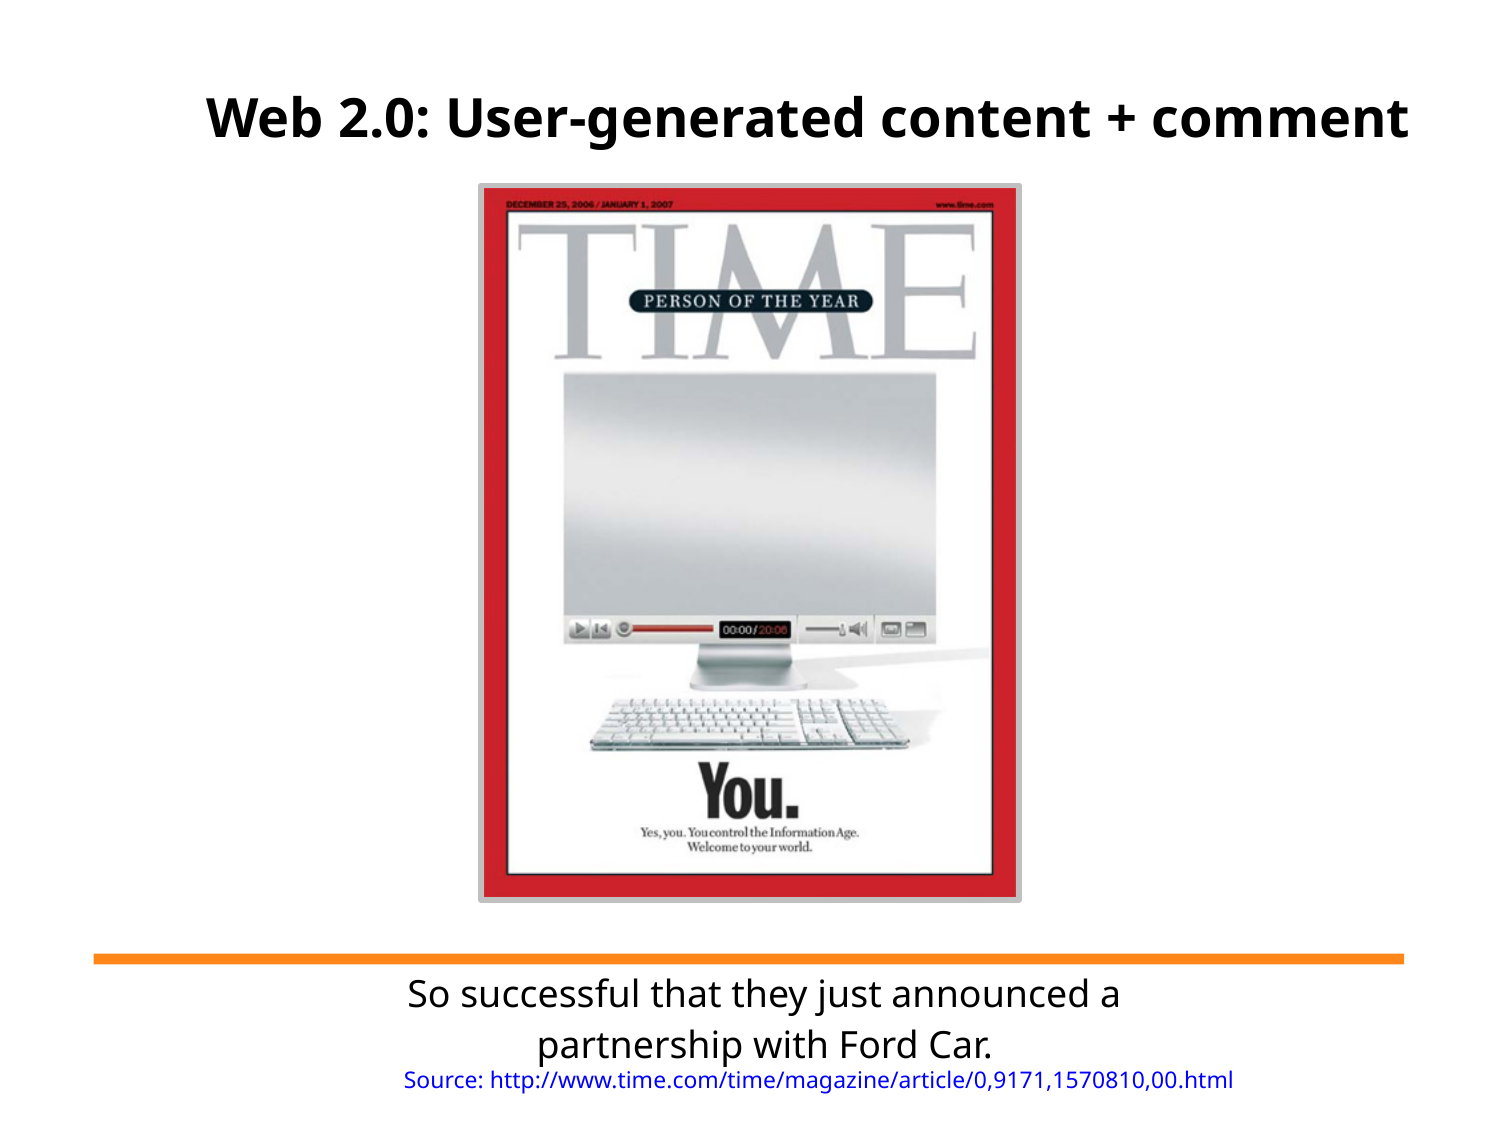

# Web 2.0: User-generated content + comment
So successful that they just announced a partnership with Ford Car.
Source: http://www.time.com/time/magazine/article/0,9171,1570810,00.html